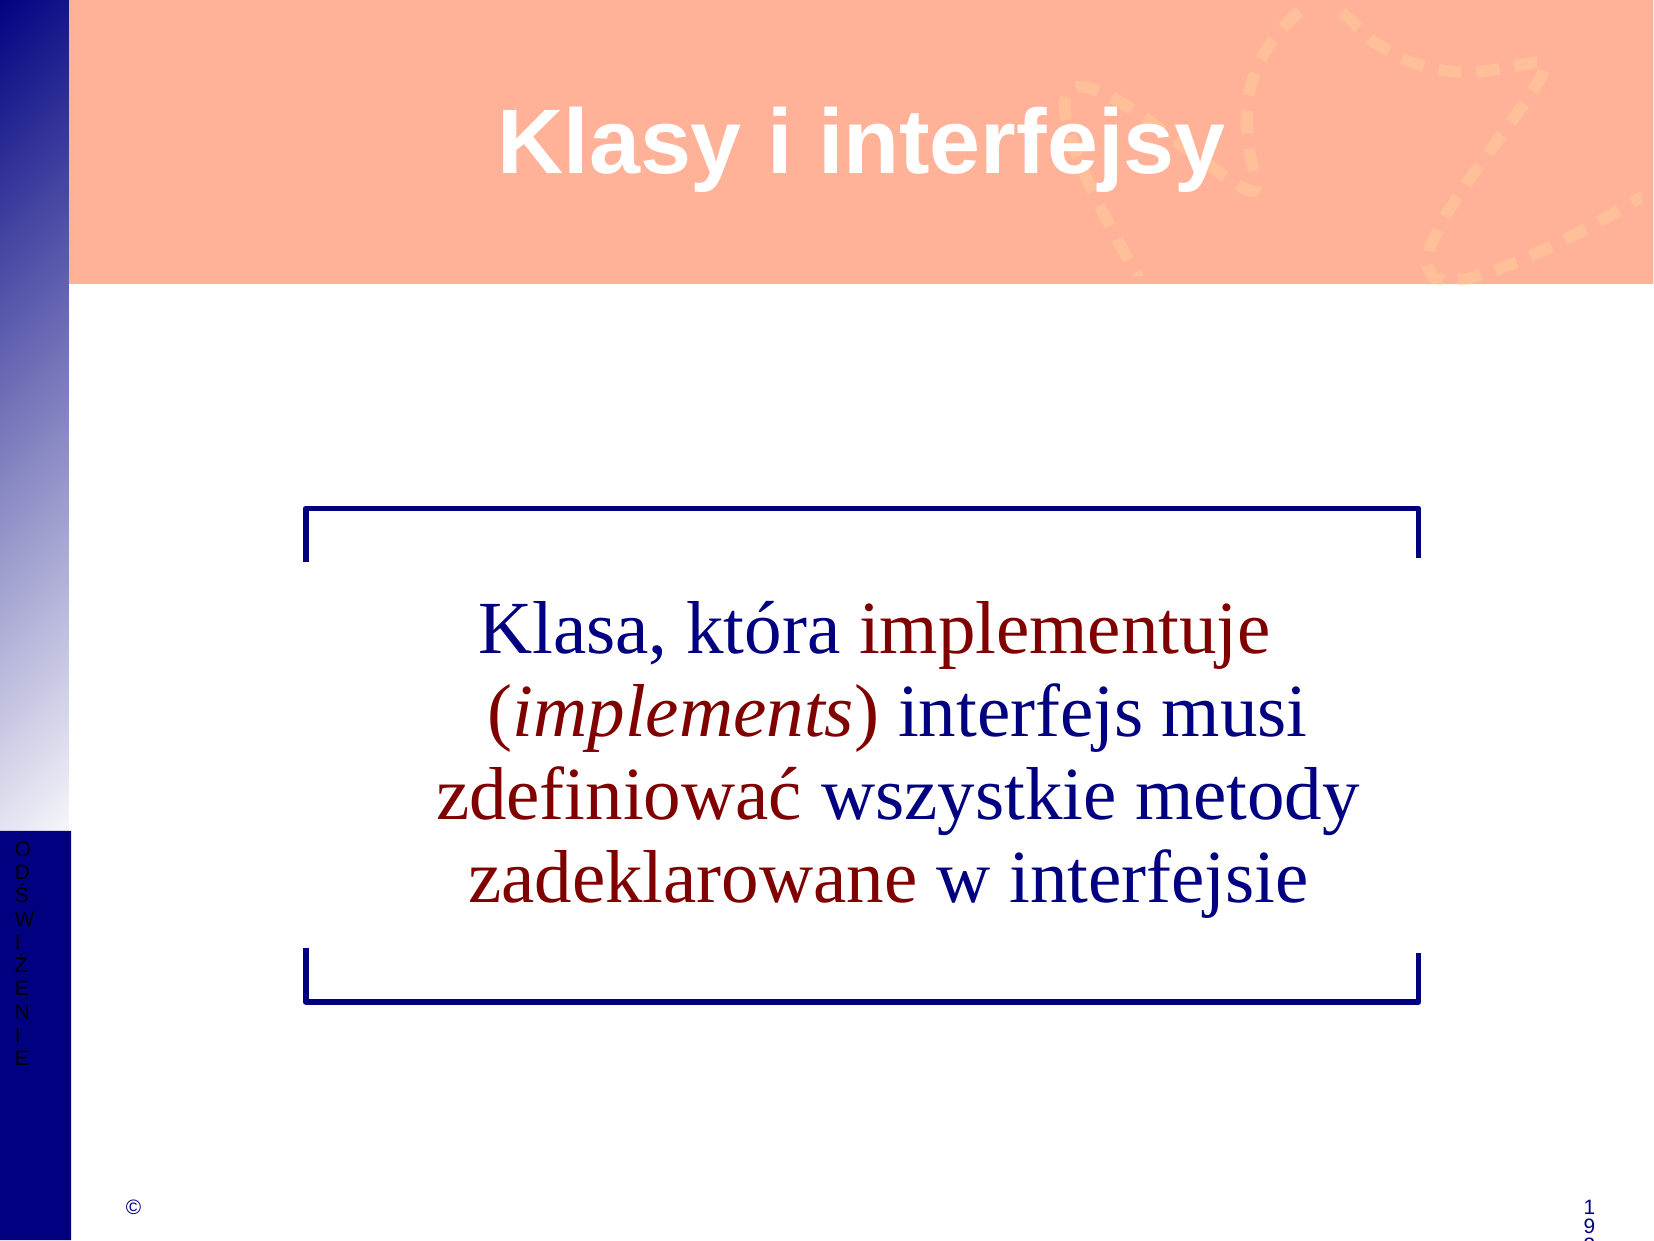

# Klasy i interfejsy
Klasa, która implementuje (implements) interfejs musi zdefiniować wszystkie metody zadeklarowane w interfejsie
O
D
Ś
W
I
Ż
E
N
I
E